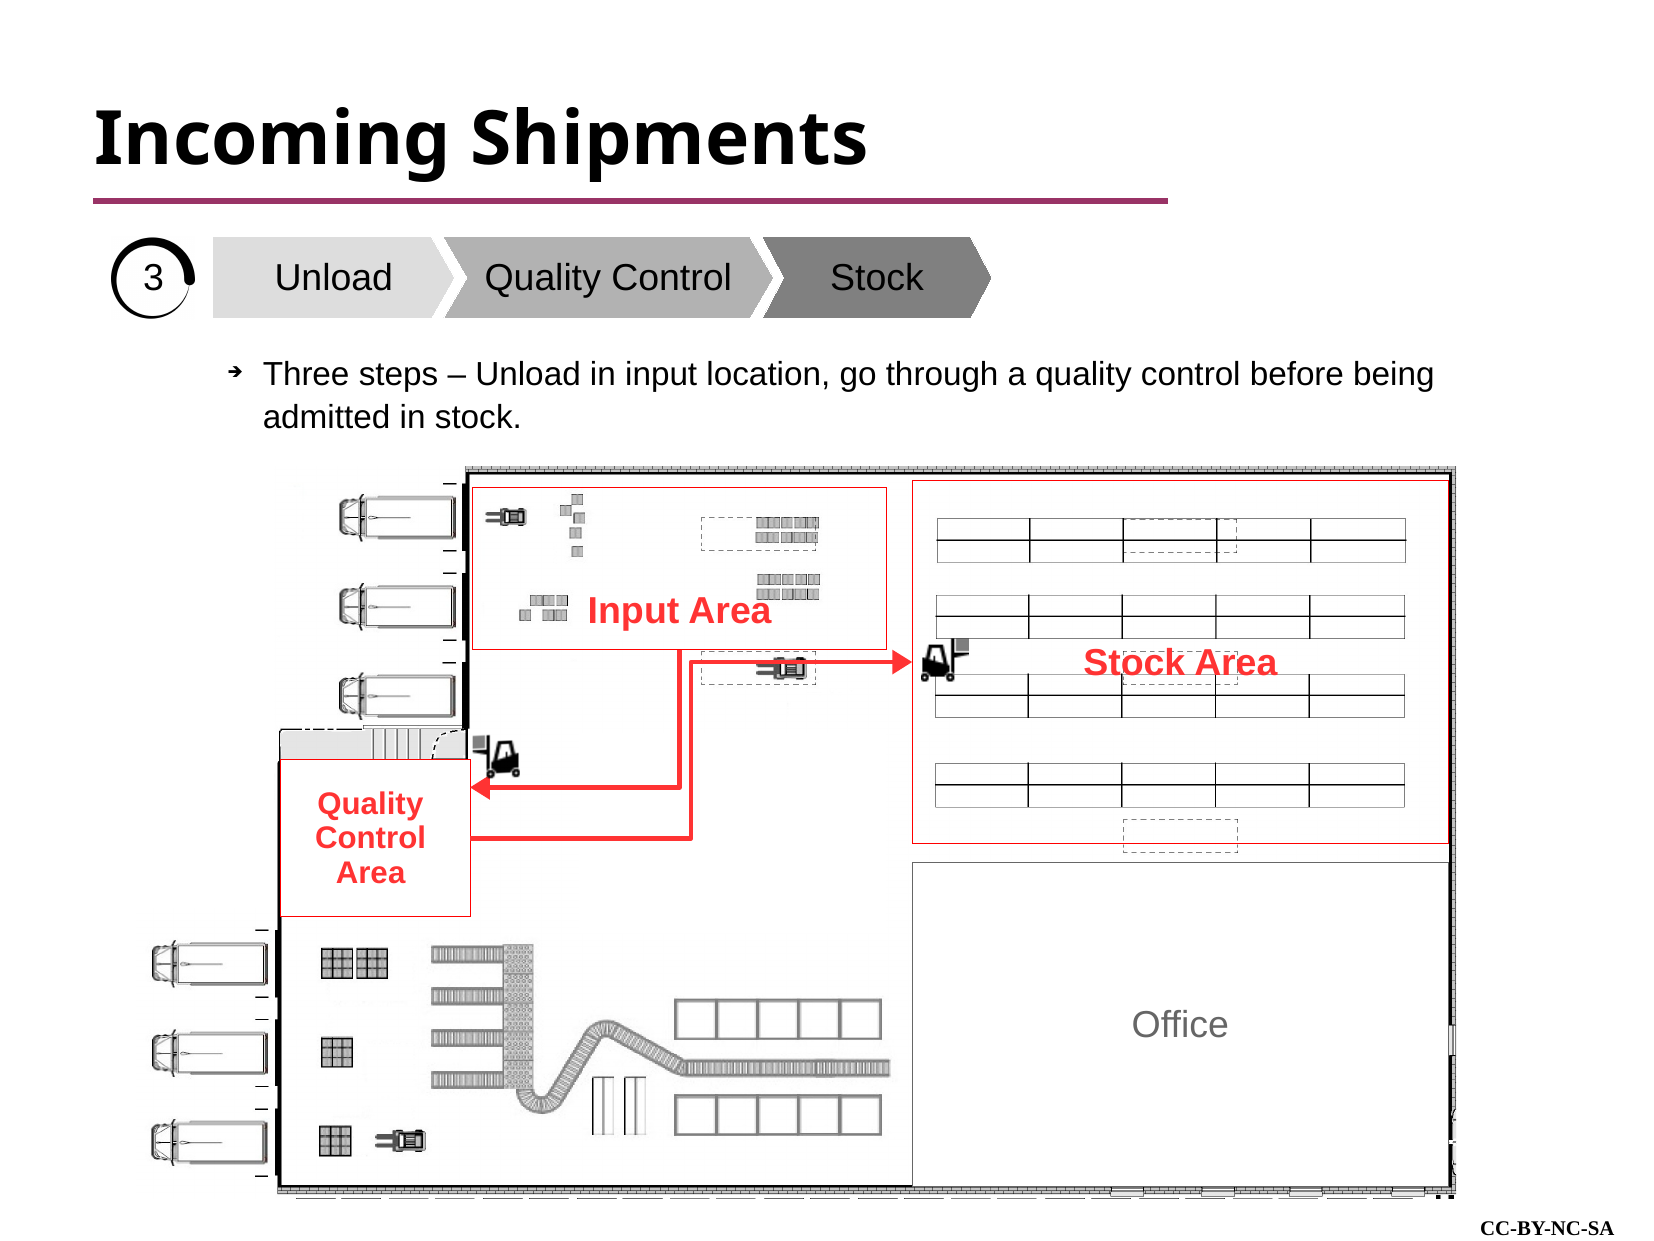

# Incoming Shipments
3
Unload
Quality Control
Stock
Three steps – Unload in input location, go through a quality control before being admitted in stock.
Stock Area
Input Area
Quality
Control
Area
Office